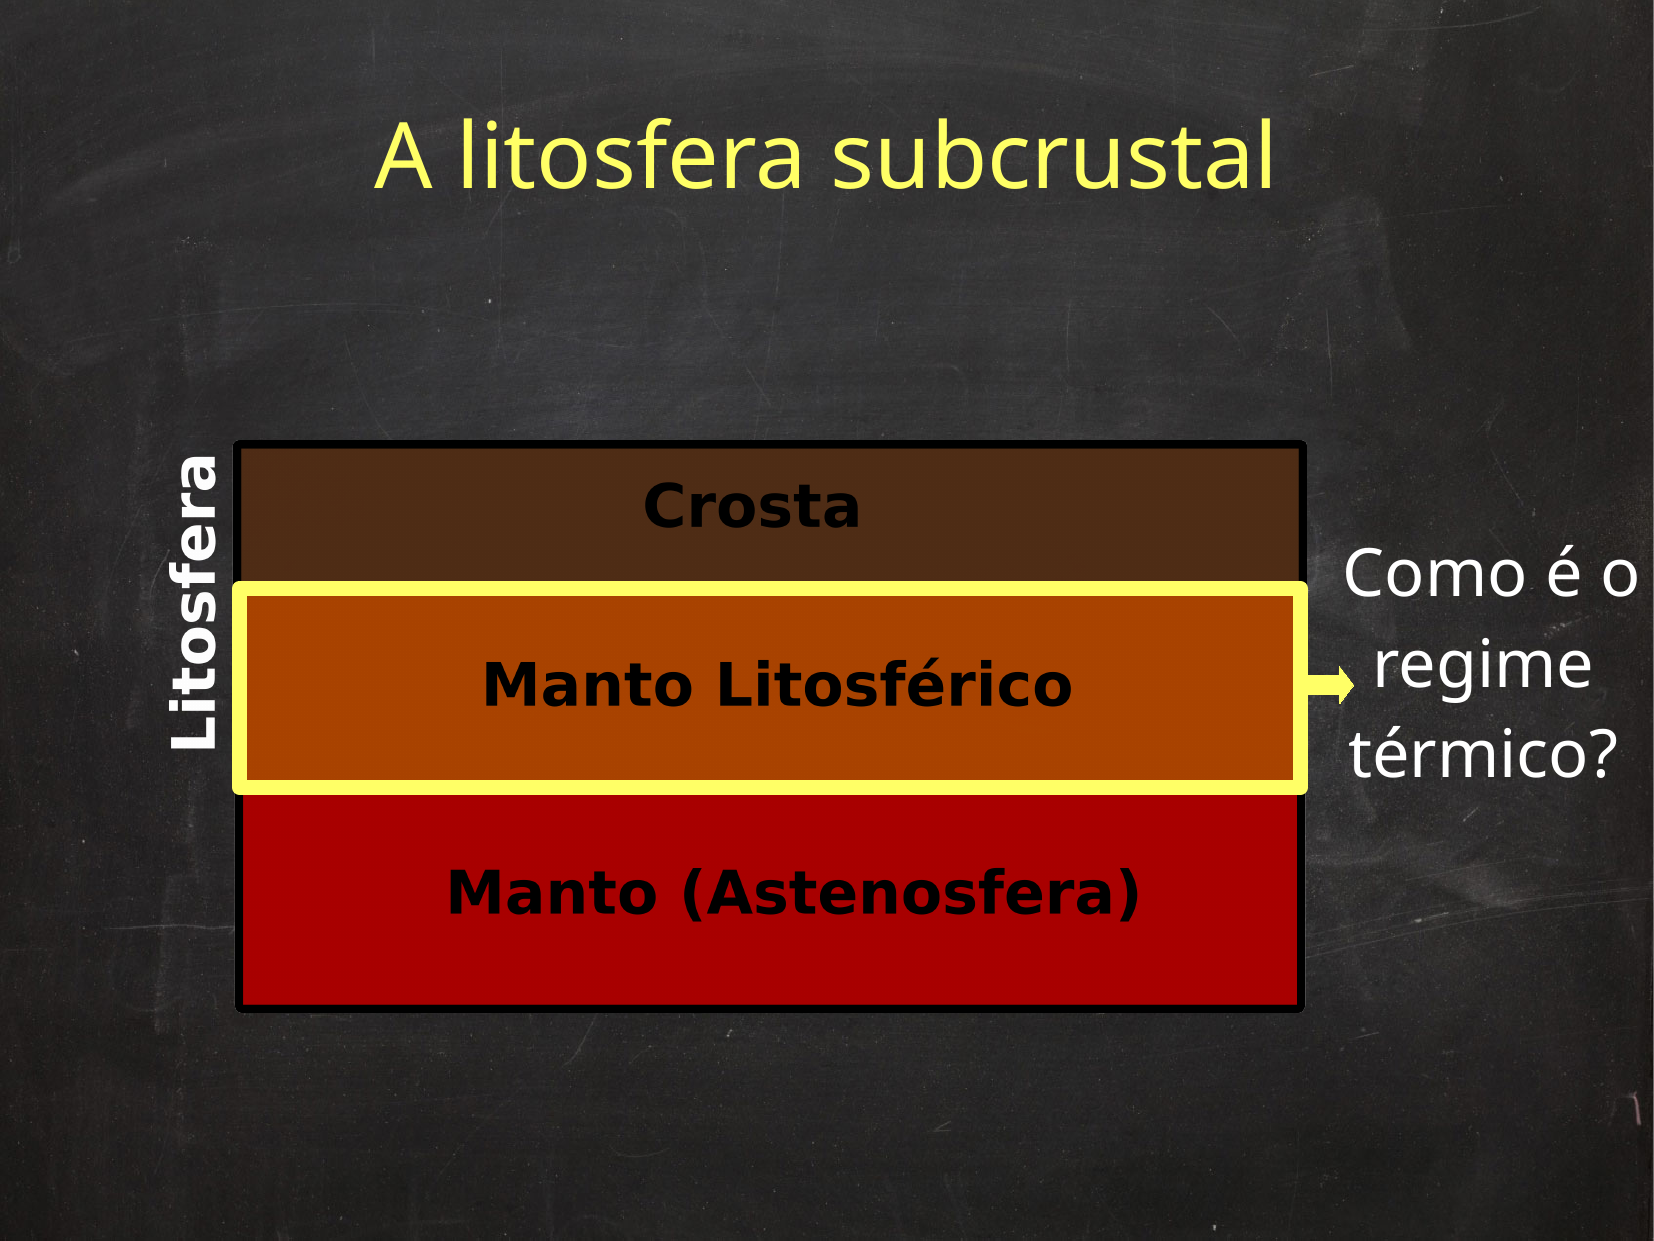

# A litosfera subcrustal
 Como é o regime térmico?